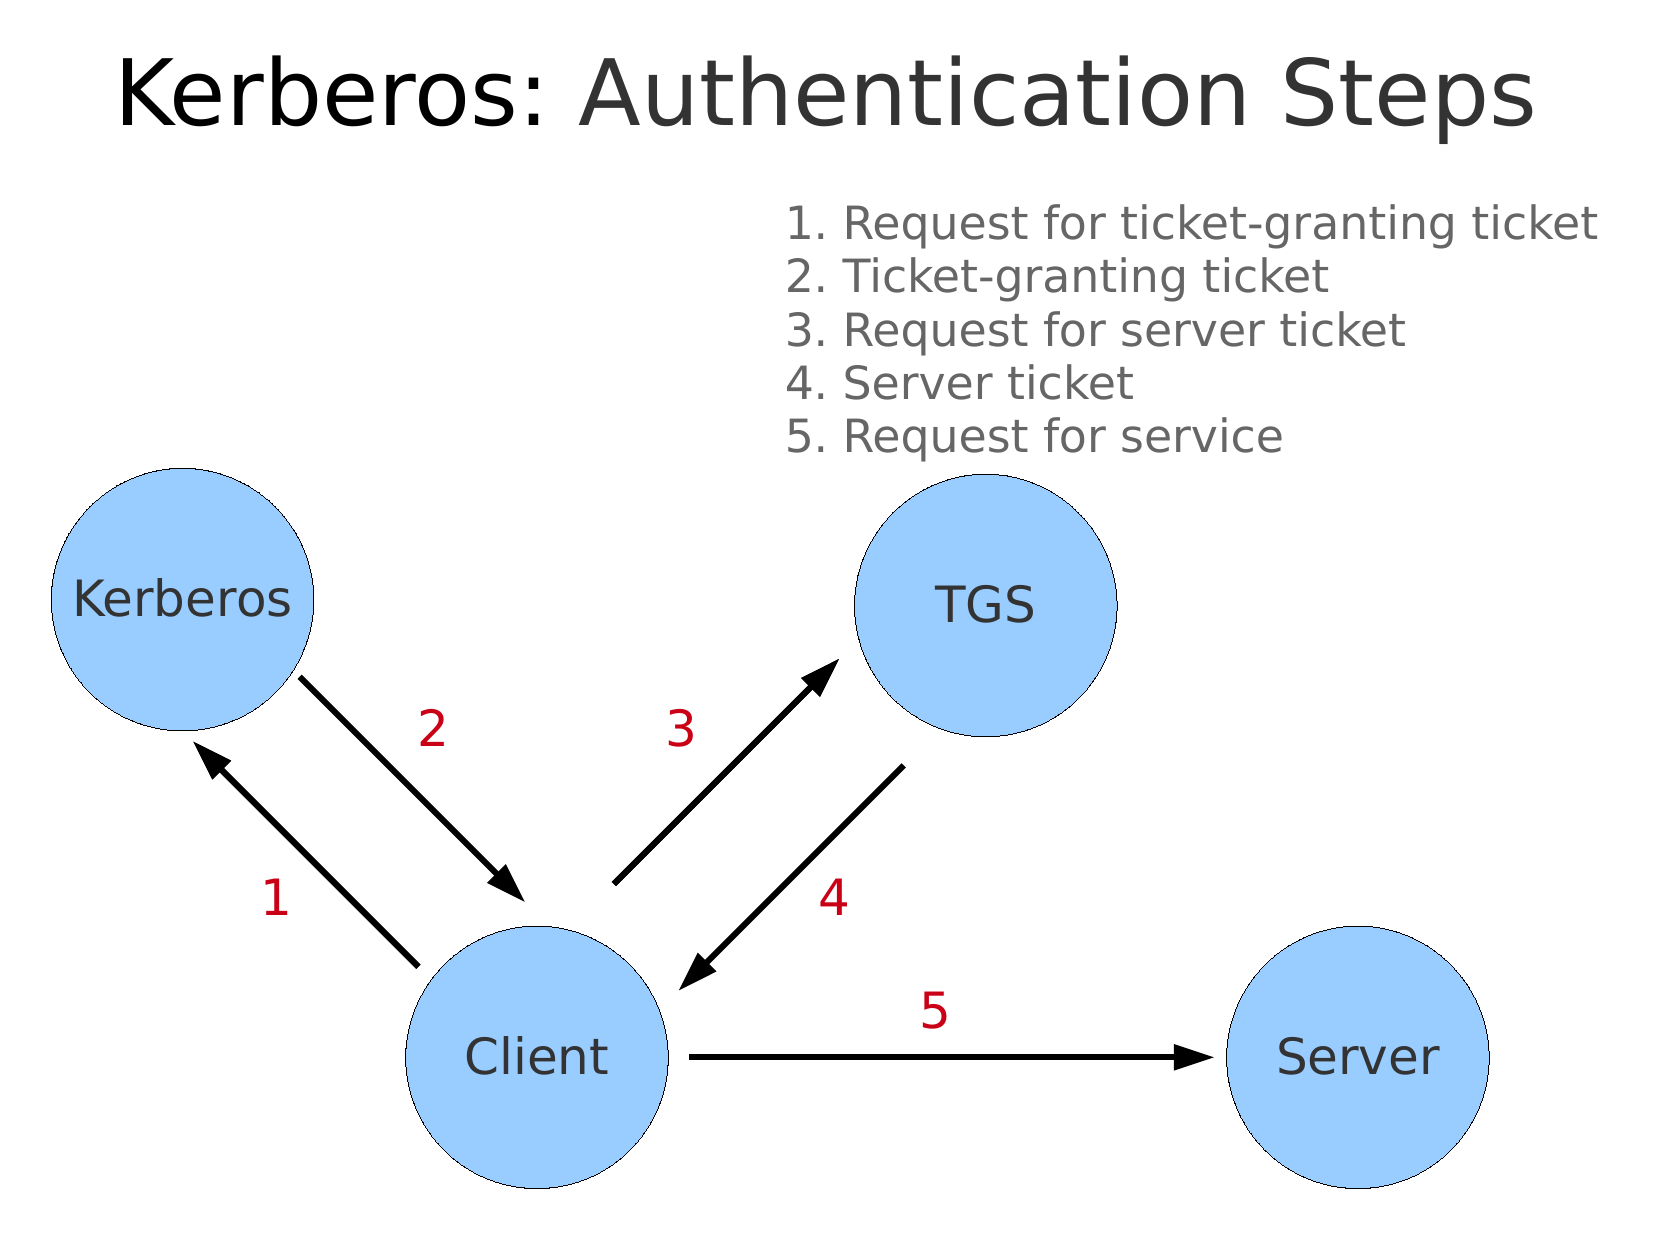

# Kerberos: Authentication Steps
1. Request for ticket-granting ticket
2. Ticket-granting ticket
3. Request for server ticket
4. Server ticket
5. Request for service
Kerberos
TGS
2
3
1
4
Client
Server
5